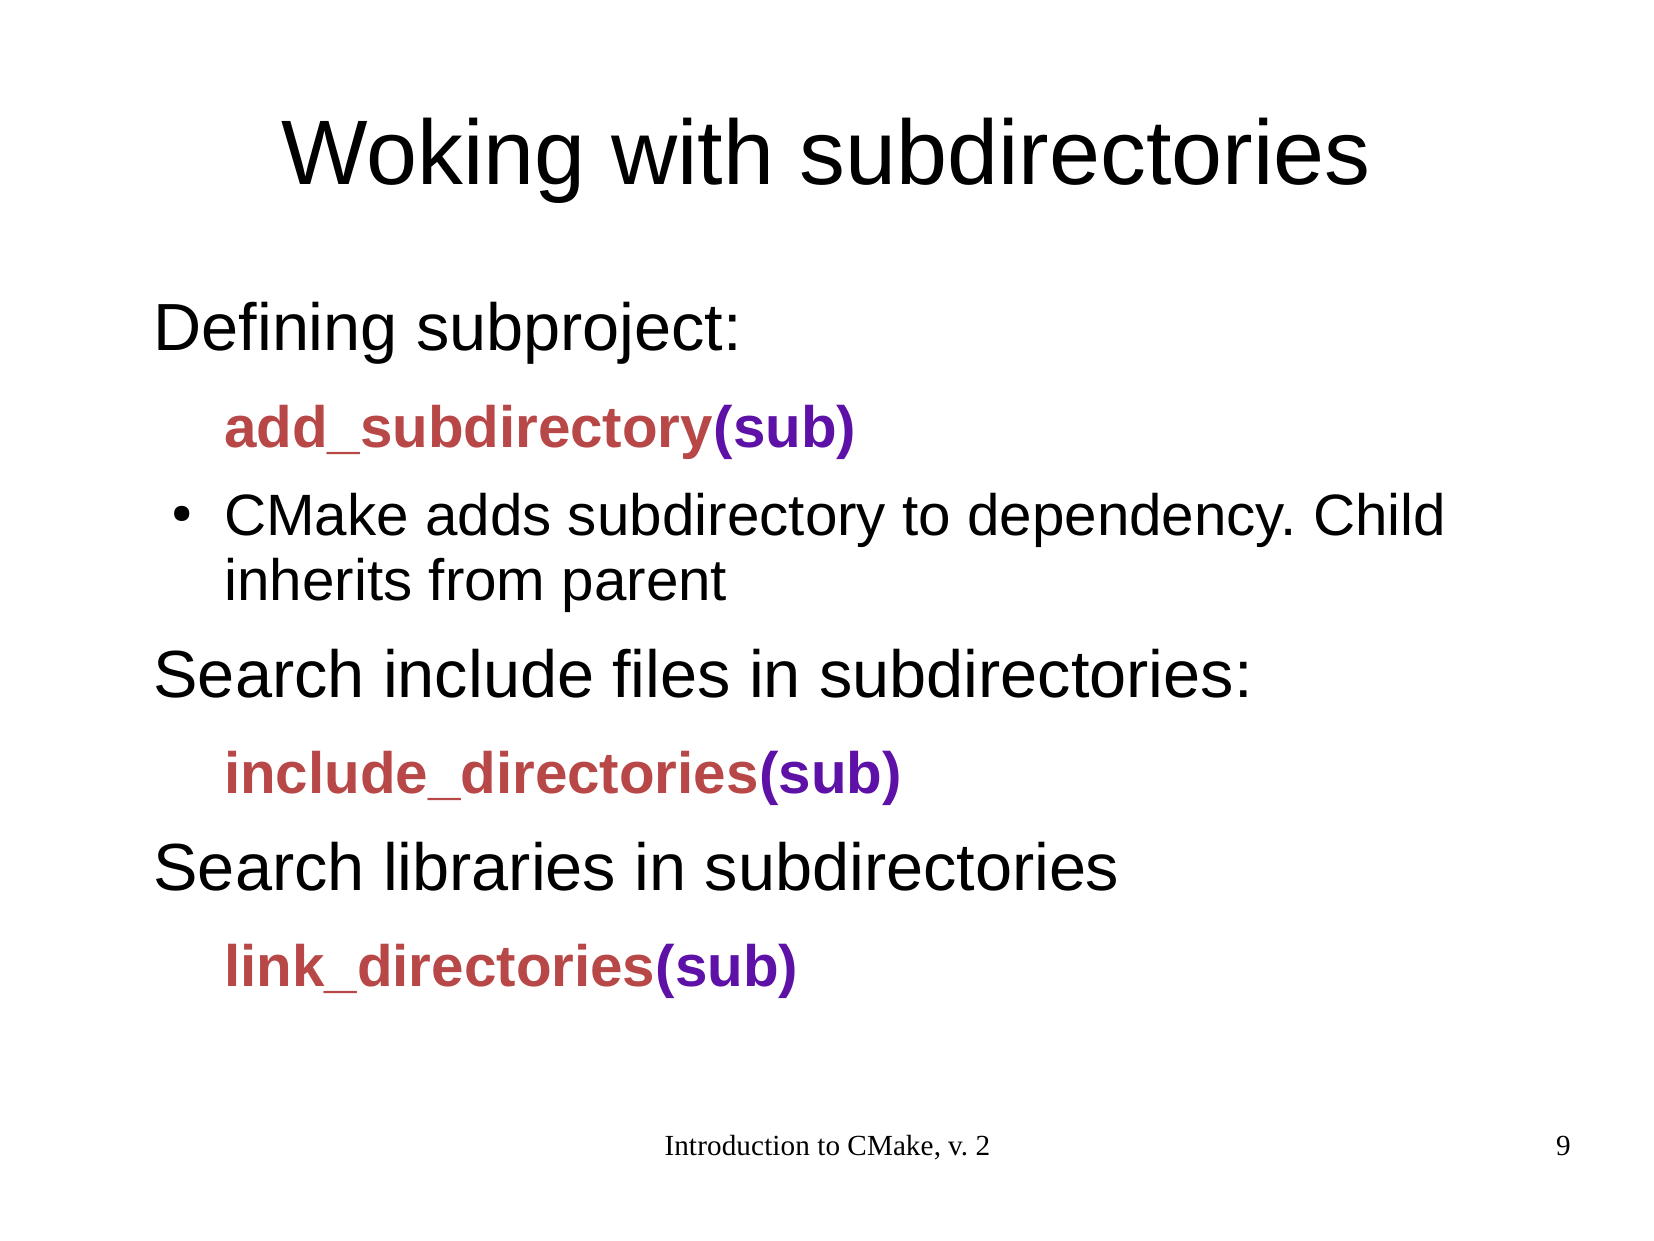

# Woking with subdirectories
Defining subproject:
add_subdirectory(sub)
CMake adds subdirectory to dependency. Child inherits from parent
Search include files in subdirectories:
include_directories(sub)
Search libraries in subdirectories
link_directories(sub)
Introduction to CMake, v. 2
9